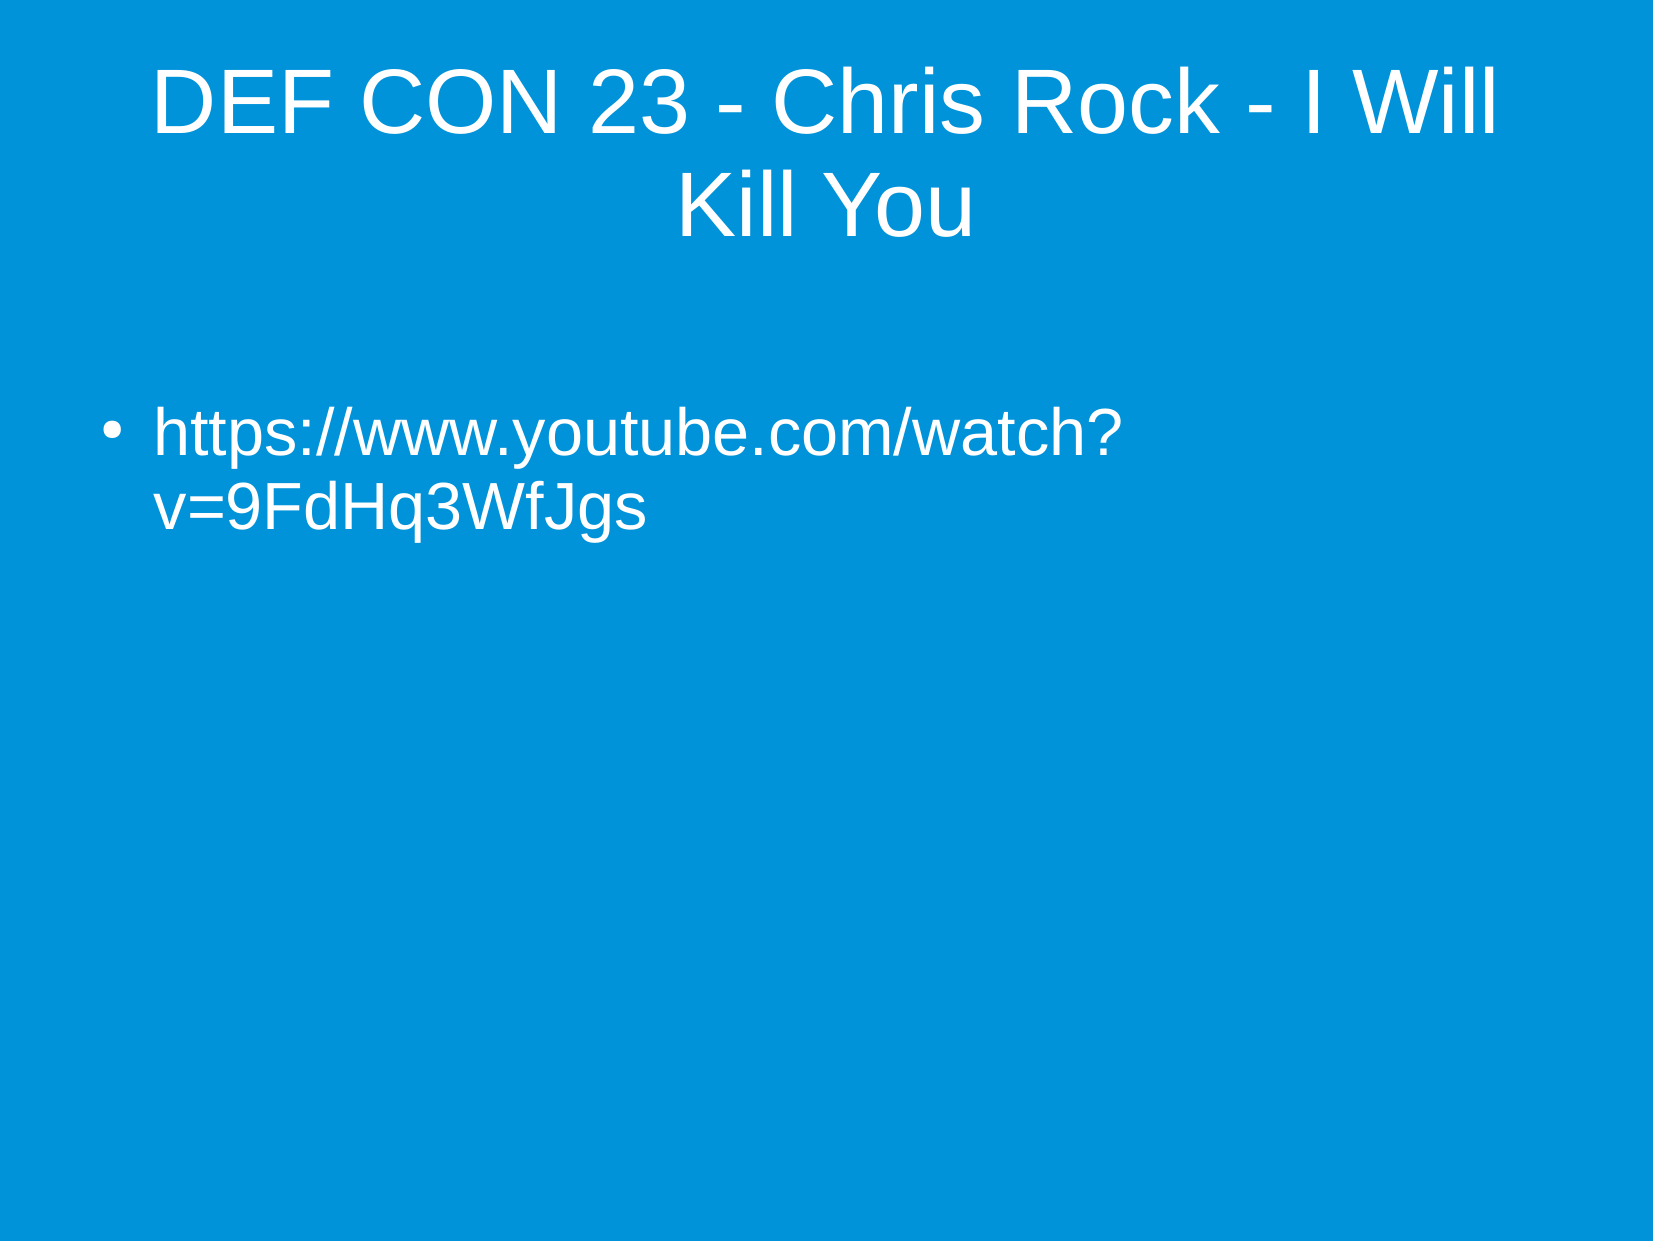

# DEF CON 23 - Chris Rock - I Will Kill You
https://www.youtube.com/watch?v=9FdHq3WfJgs